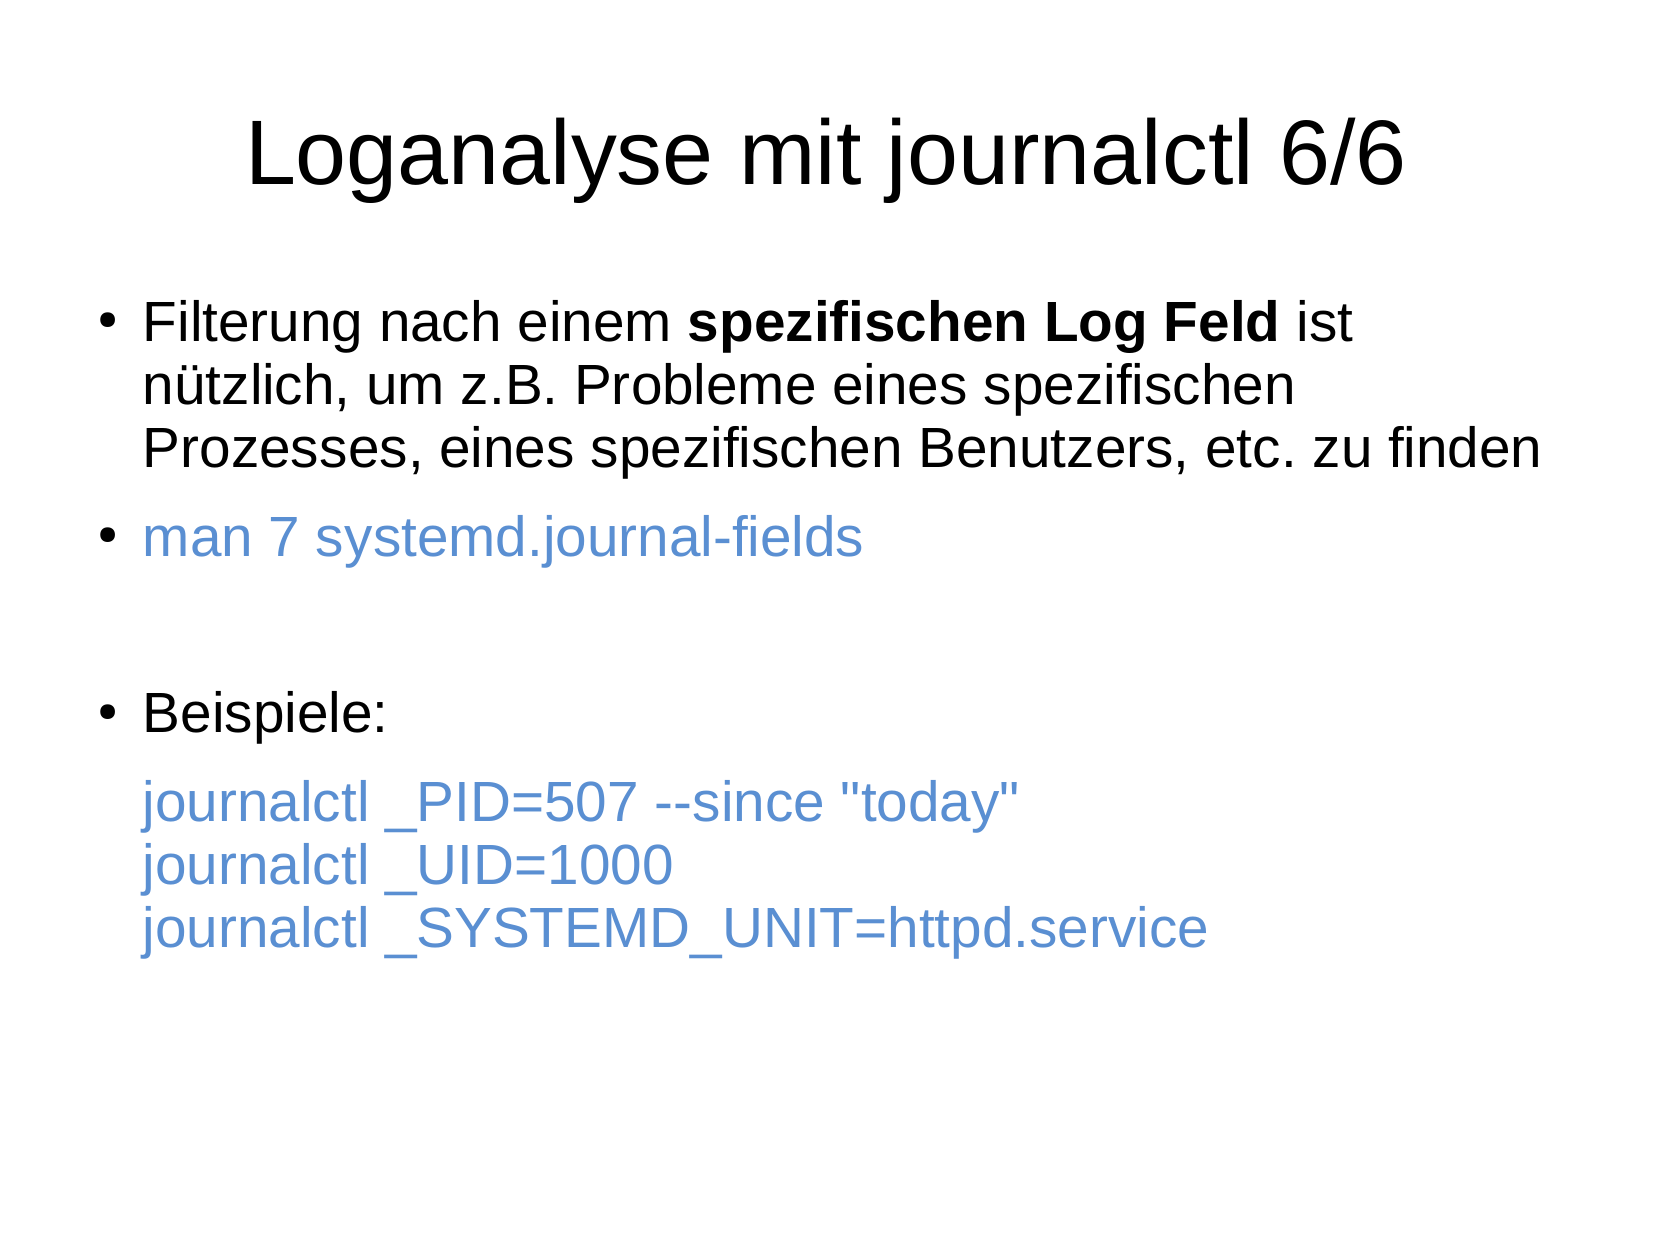

# Loganalyse mit journalctl 6/6
Filterung nach einem spezifischen Log Feld ist nützlich, um z.B. Probleme eines spezifischen Prozesses, eines spezifischen Benutzers, etc. zu finden
man 7 systemd.journal-fields
Beispiele:
journalctl _PID=507 --since "today"
journalctl _UID=1000
journalctl _SYSTEMD_UNIT=httpd.service